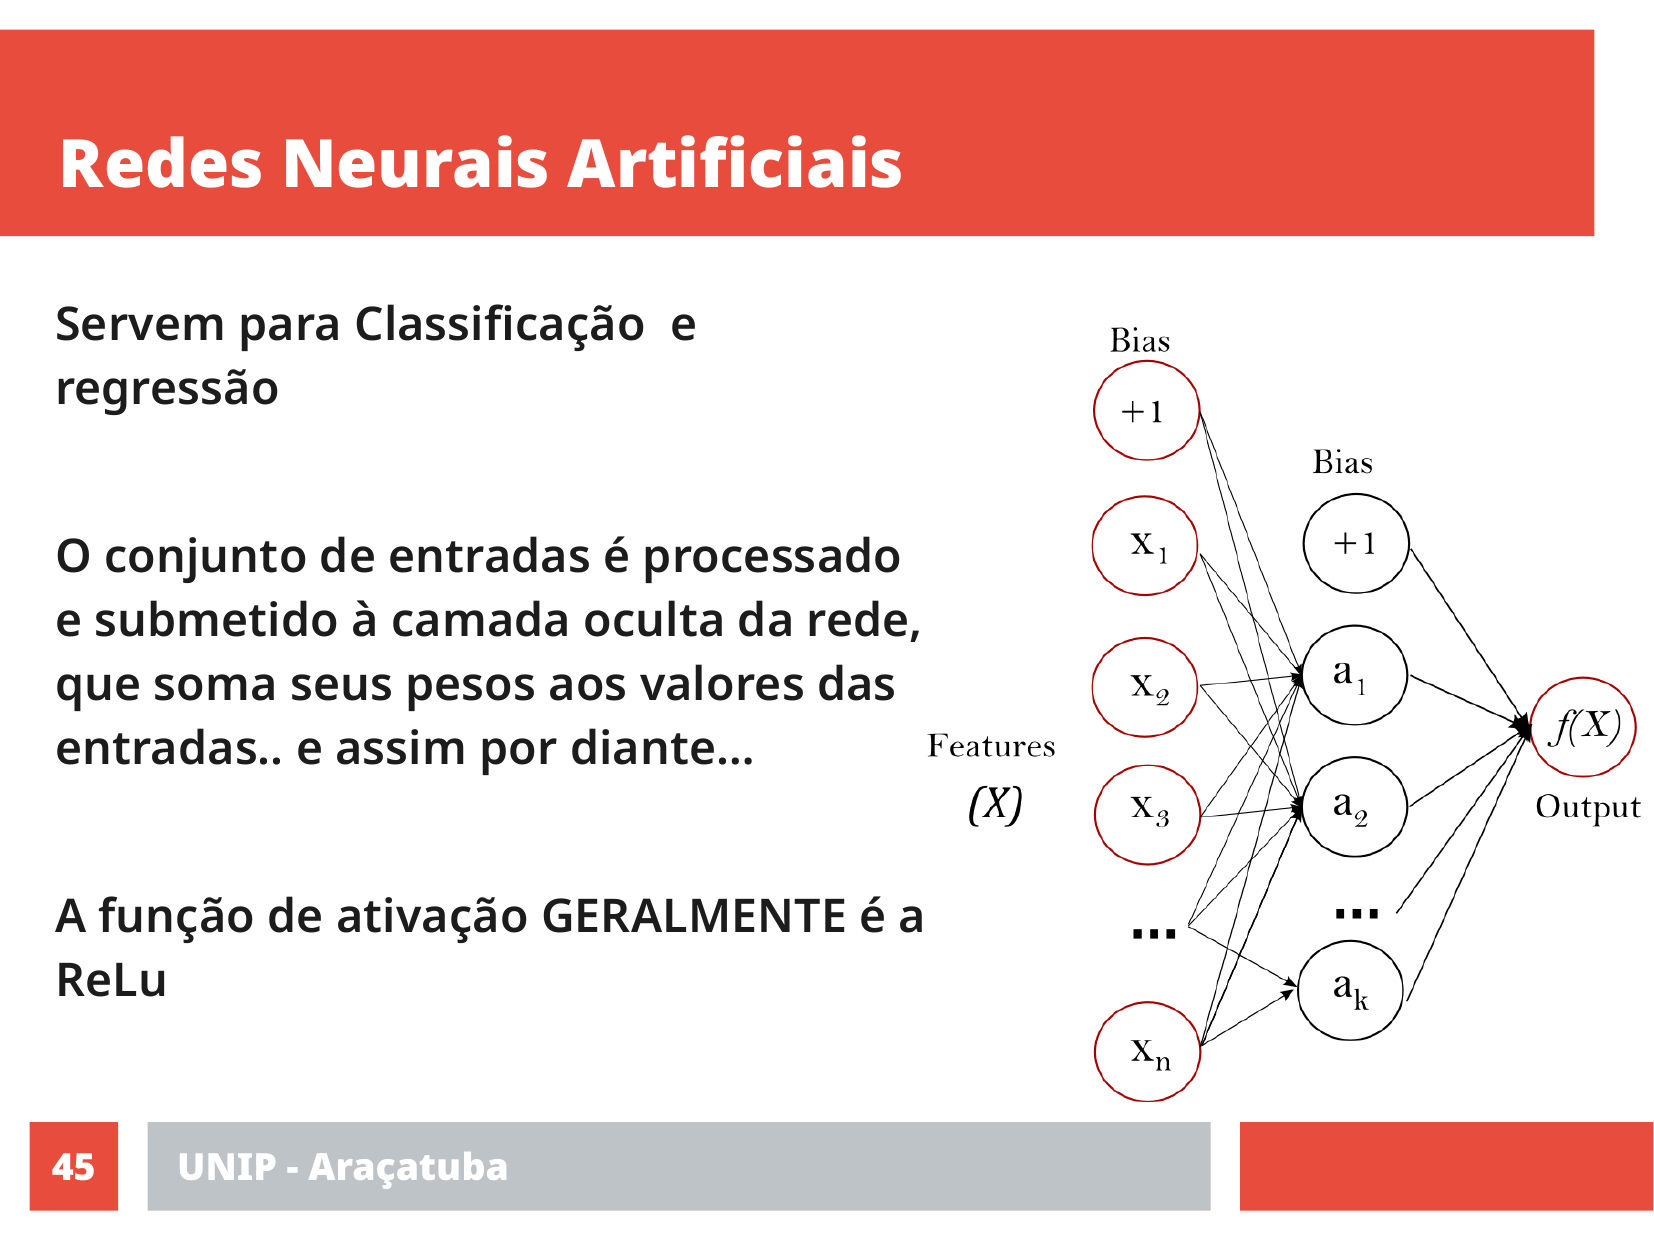

# Redes Neurais Artificiais
Servem para Classificação e regressão
O conjunto de entradas é processado e submetido à camada oculta da rede, que soma seus pesos aos valores das entradas.. e assim por diante…
A função de ativação GERALMENTE é a ReLu
45
UNIP - Araçatuba